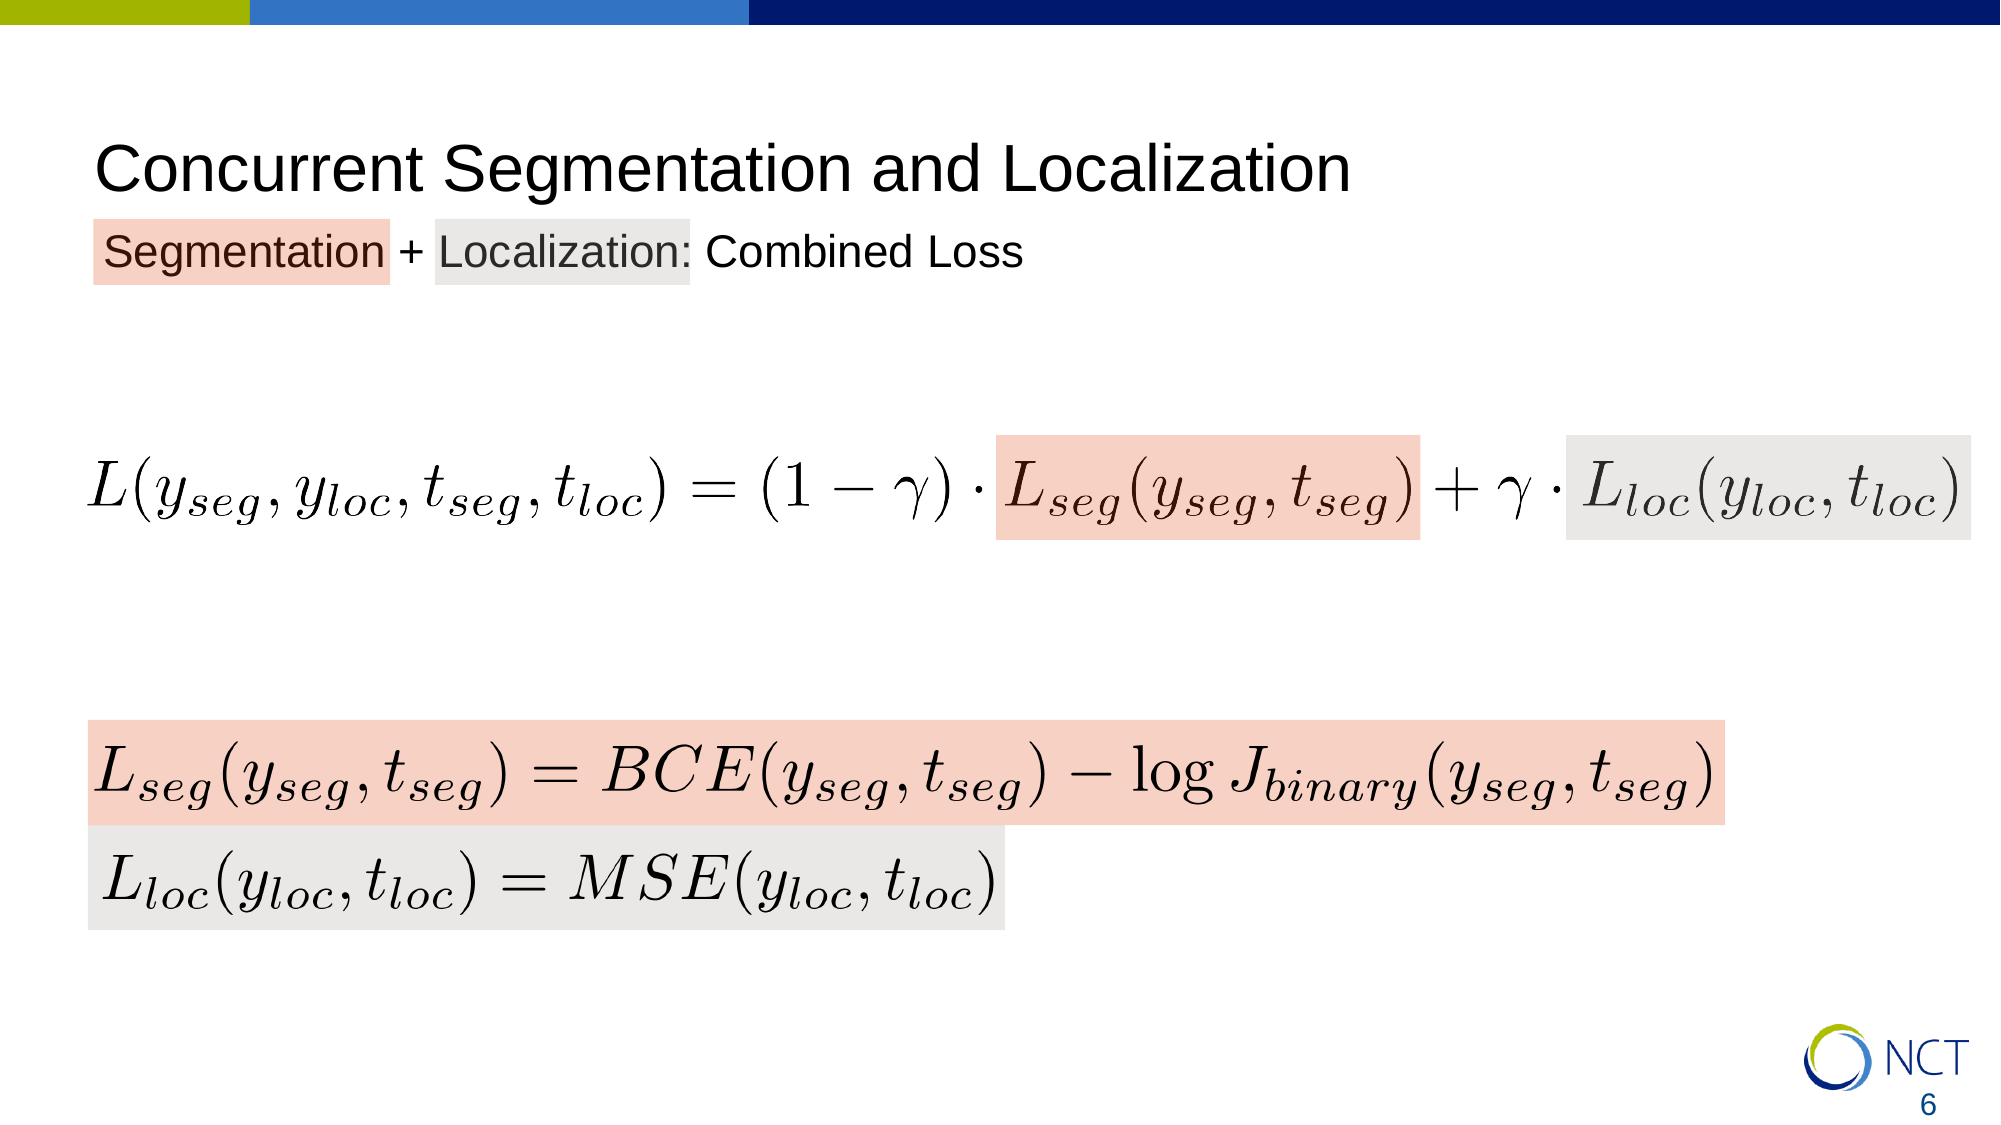

# Concurrent Segmentation and Localization
Segmentation + Localization: Combined Loss
6